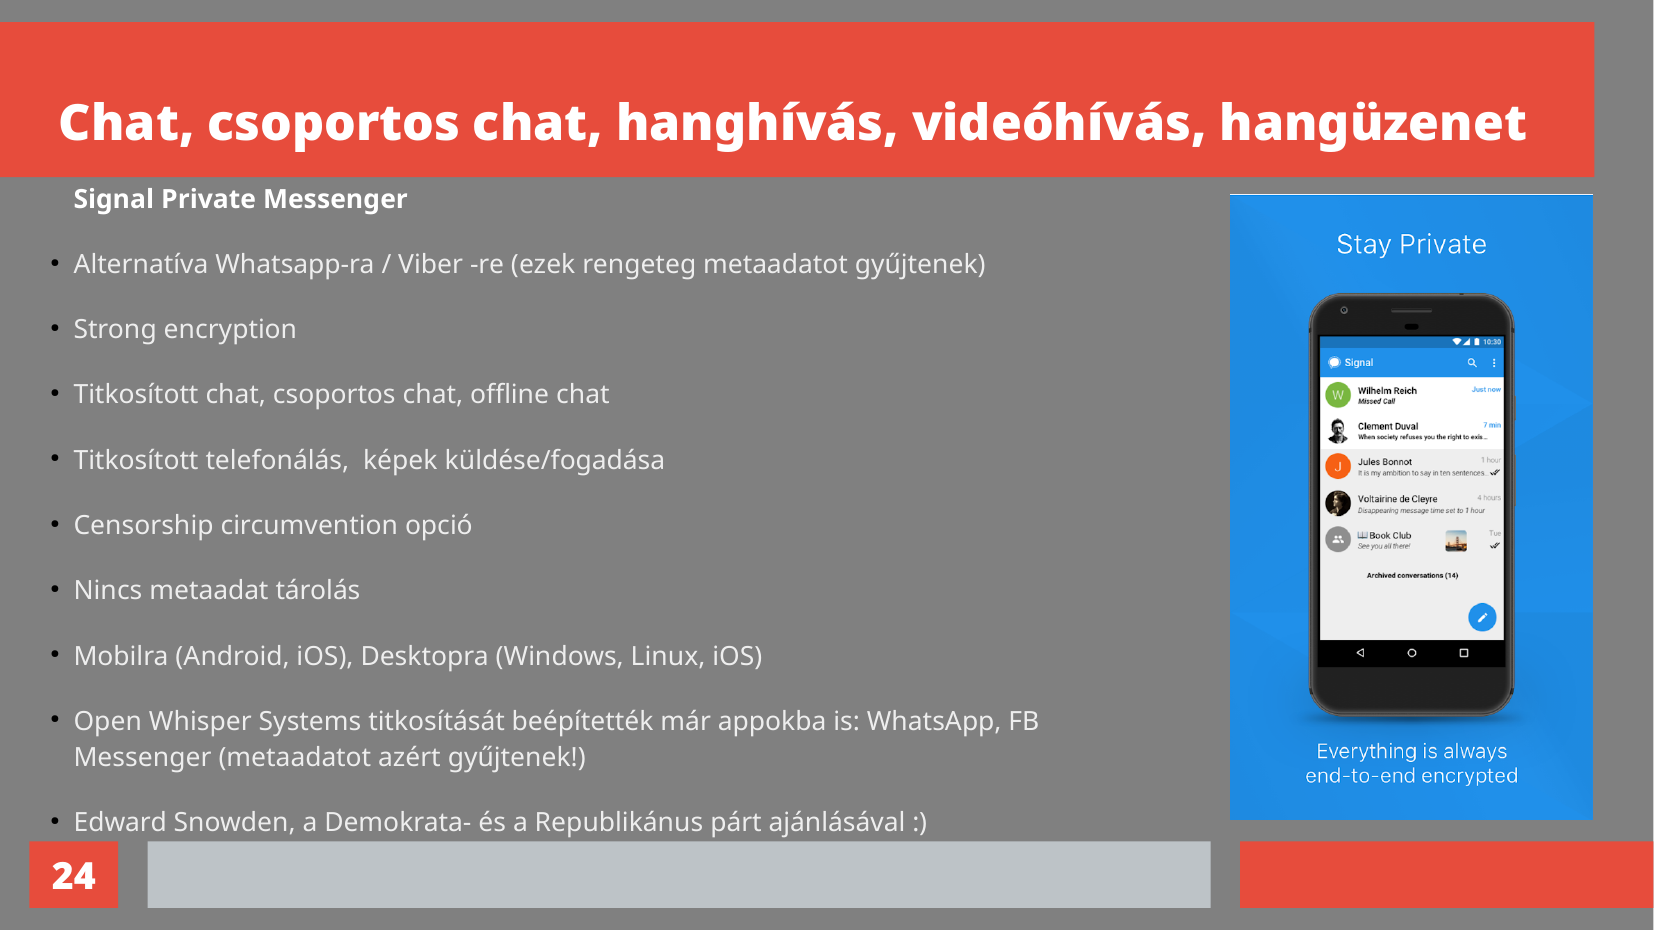

# Chat, csoportos chat, hanghívás, videóhívás, hangüzenet
Signal Private Messenger
Alternatíva Whatsapp-ra / Viber -re (ezek rengeteg metaadatot gyűjtenek)
Strong encryption
Titkosított chat, csoportos chat, offline chat
Titkosított telefonálás, képek küldése/fogadása
Censorship circumvention opció
Nincs metaadat tárolás
Mobilra (Android, iOS), Desktopra (Windows, Linux, iOS)
Open Whisper Systems titkosítását beépítették már appokba is: WhatsApp, FB Messenger (metaadatot azért gyűjtenek!)
Edward Snowden, a Demokrata- és a Republikánus párt ajánlásával :)
24